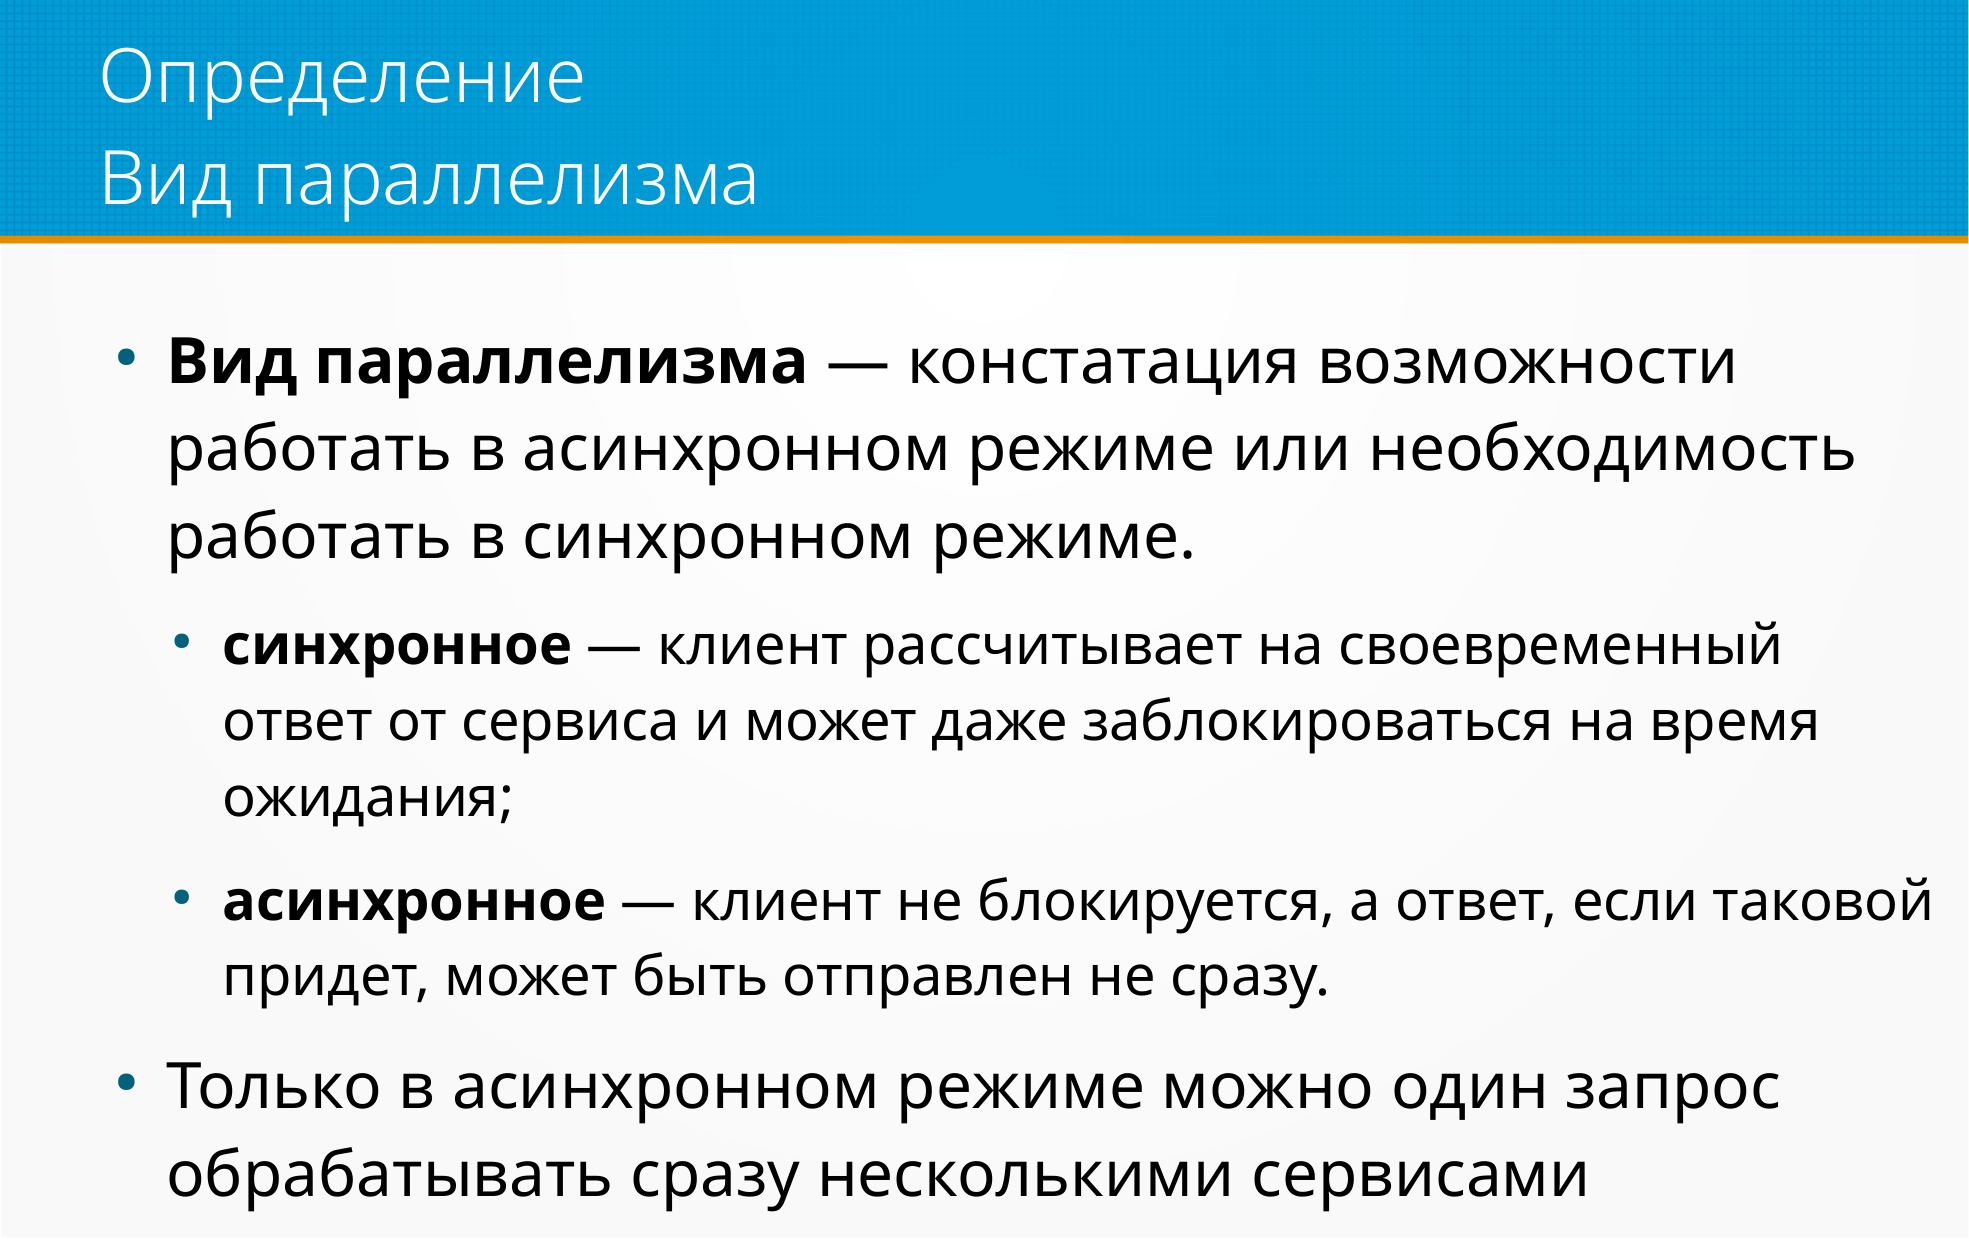

# Определение Вид параллелизма
Вид параллелизма — констатация возможности работать в асинхронном режиме или необходимость работать в синхронном режиме.
синхронное — клиент рассчитывает на своевременный ответ от сервиса и может даже заблокироваться на время ожидания;
асинхронное — клиент не блокируется, а ответ, если таковой придет, может быть отправлен не сразу.
Только в асинхронном режиме можно один запрос обрабатывать сразу несколькими сервисами